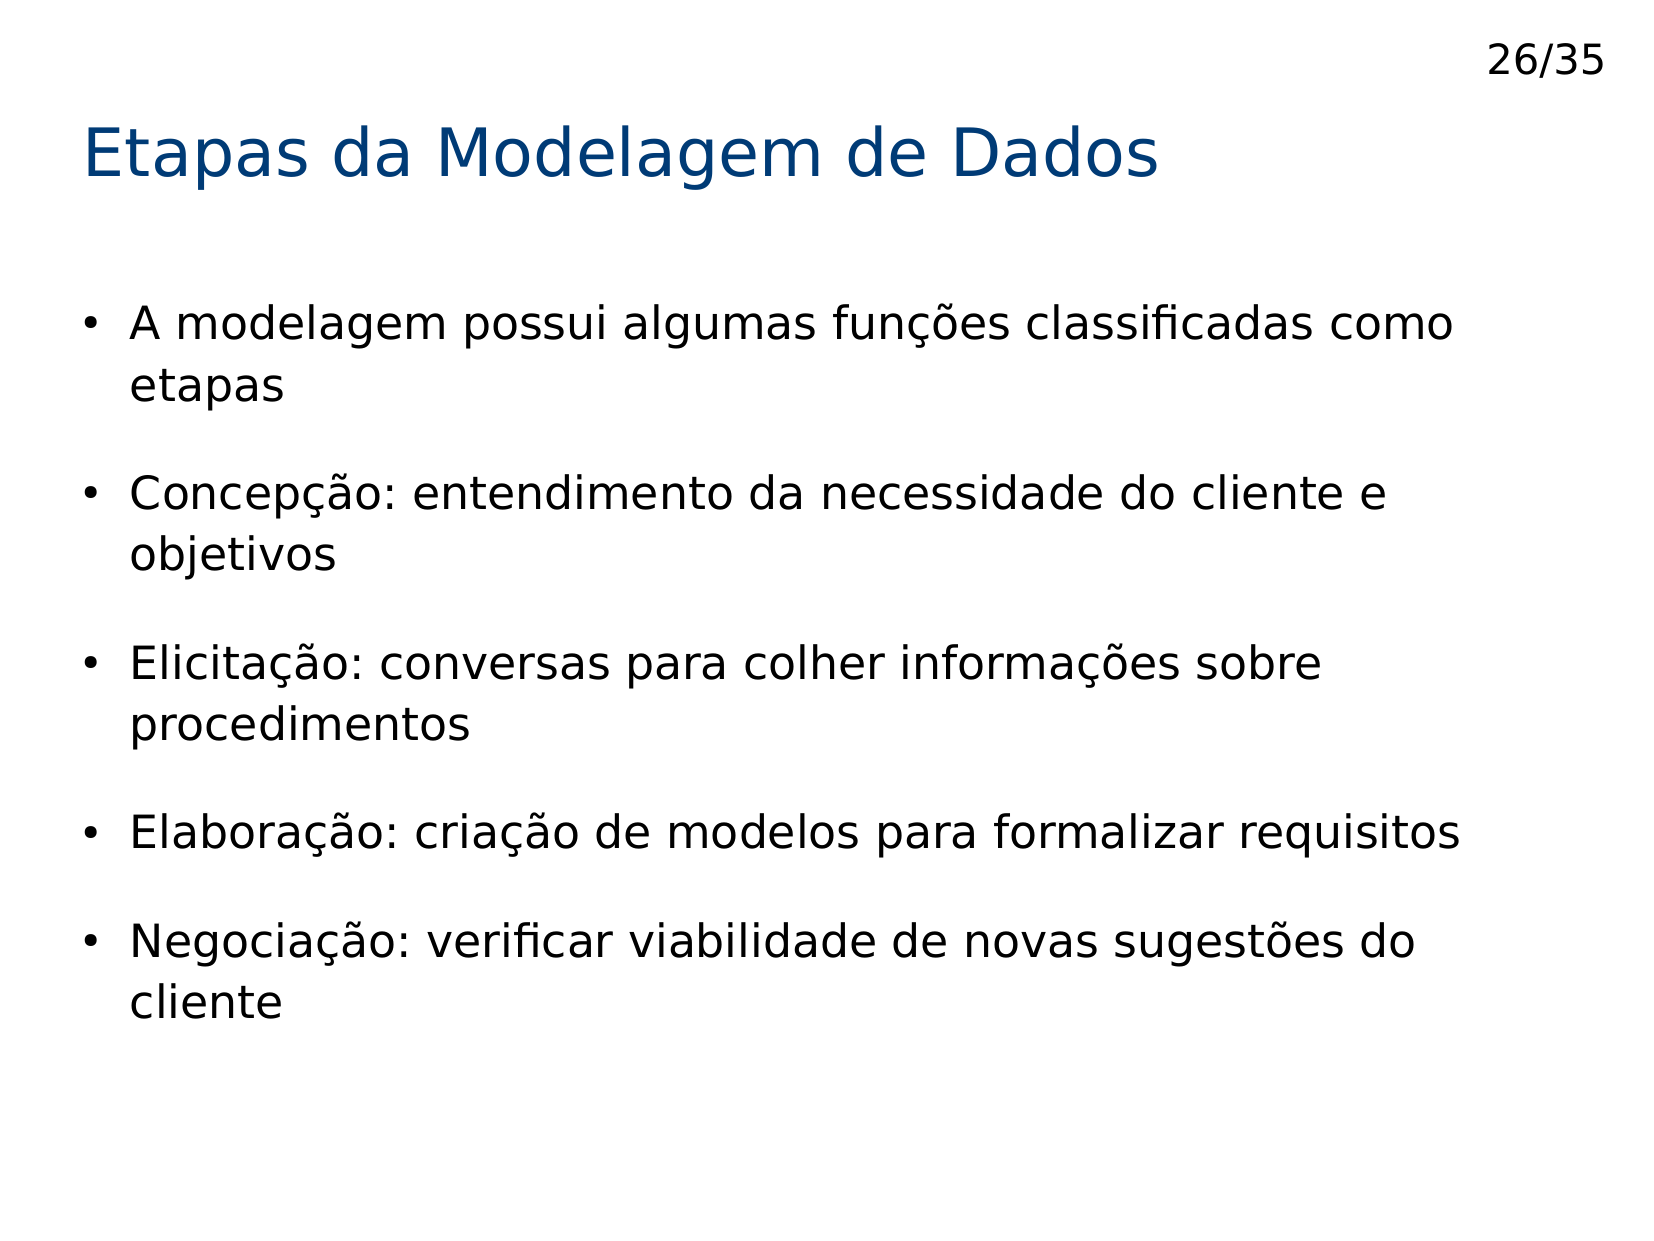

26
# Etapas da Modelagem de Dados
A modelagem possui algumas funções classificadas como etapas
Concepção: entendimento da necessidade do cliente e objetivos
Elicitação: conversas para colher informações sobre procedimentos
Elaboração: criação de modelos para formalizar requisitos
Negociação: verificar viabilidade de novas sugestões do cliente